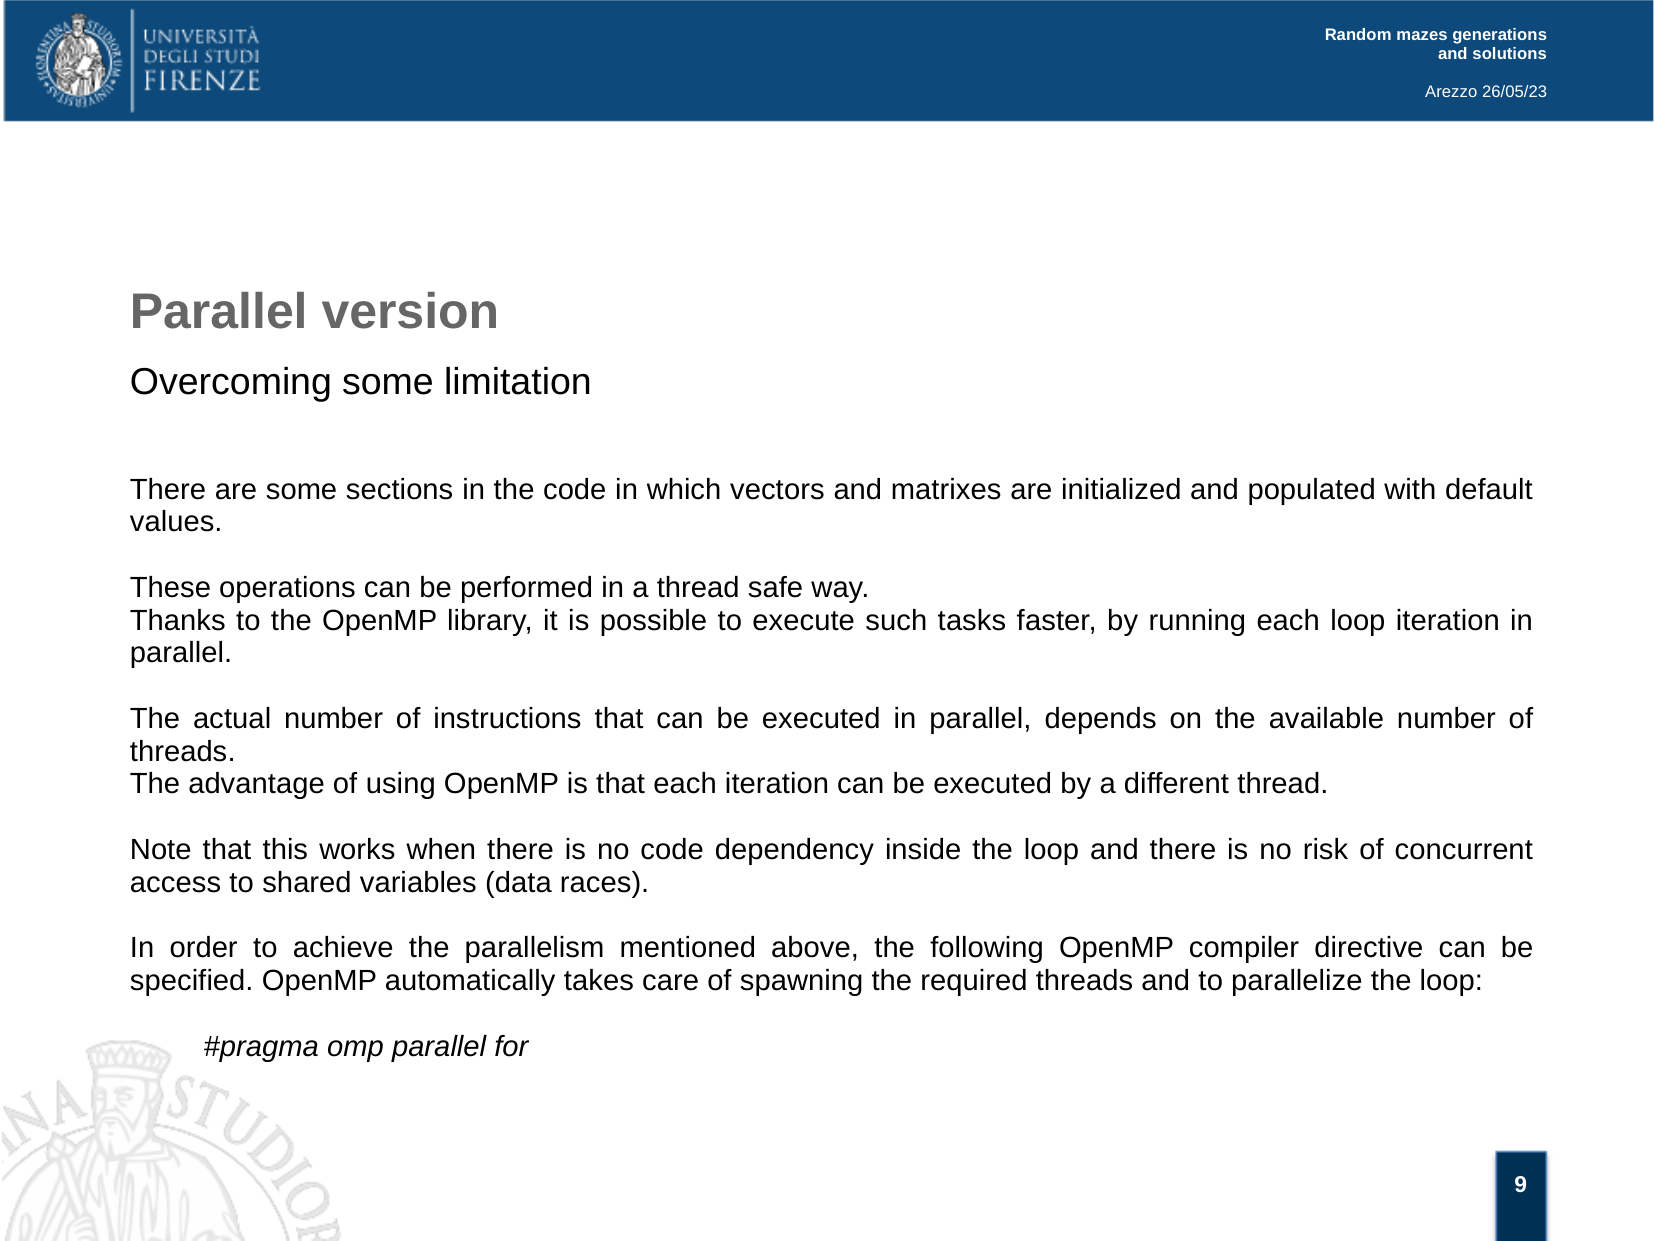

Random mazes generations
and solutions
Arezzo 26/05/23
Parallel version
Overcoming some limitation
There are some sections in the code in which vectors and matrixes are initialized and populated with default values.
These operations can be performed in a thread safe way.
Thanks to the OpenMP library, it is possible to execute such tasks faster, by running each loop iteration in parallel.
The actual number of instructions that can be executed in parallel, depends on the available number of threads.
The advantage of using OpenMP is that each iteration can be executed by a different thread.
Note that this works when there is no code dependency inside the loop and there is no risk of concurrent access to shared variables (data races).
In order to achieve the parallelism mentioned above, the following OpenMP compiler directive can be specified. OpenMP automatically takes care of spawning the required threads and to parallelize the loop:
	#pragma omp parallel for
9